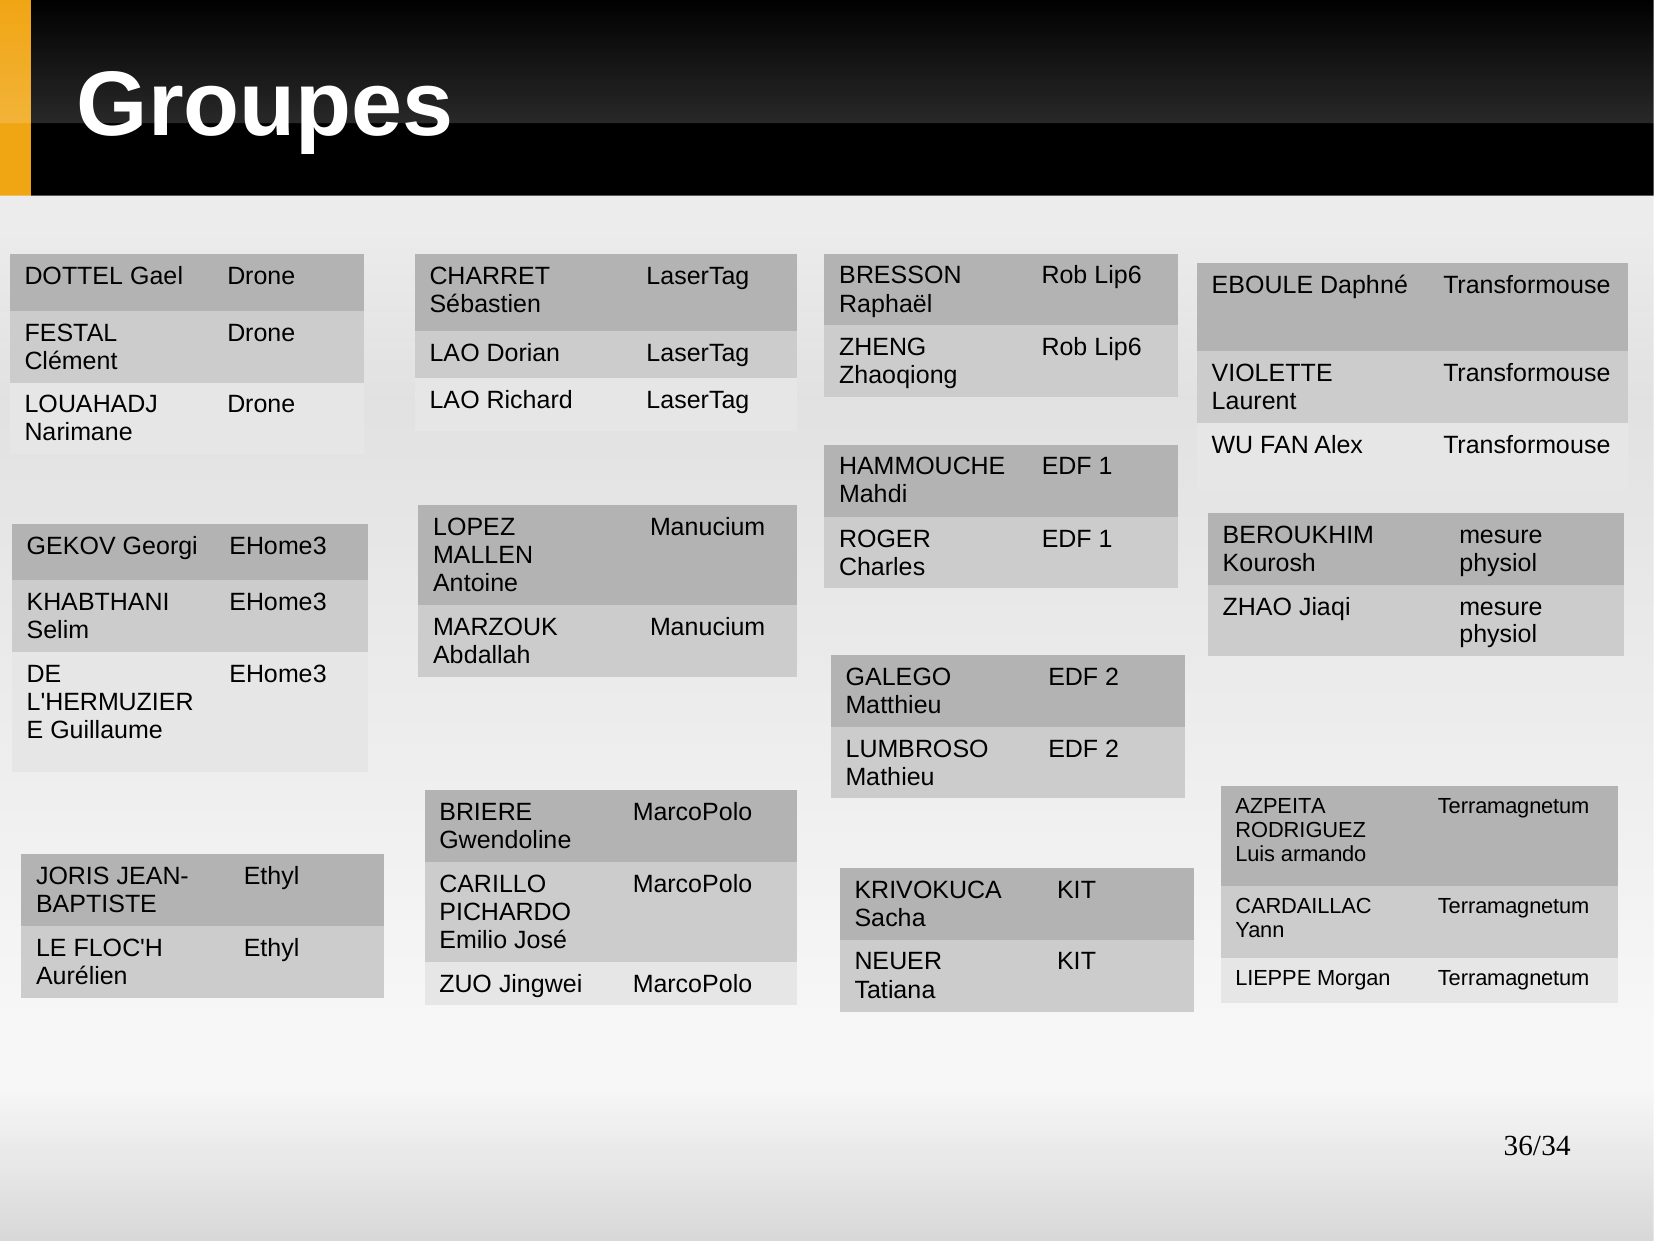

# Groupes
| BRESSON Raphaël | Rob Lip6 |
| --- | --- |
| ZHENG Zhaoqiong | Rob Lip6 |
| CHARRET Sébastien | LaserTag |
| --- | --- |
| LAO Dorian | LaserTag |
| LAO Richard | LaserTag |
| DOTTEL Gael | Drone |
| --- | --- |
| FESTAL Clément | Drone |
| LOUAHADJ Narimane | Drone |
| EBOULE Daphné | Transformouse |
| --- | --- |
| VIOLETTE Laurent | Transformouse |
| WU FAN Alex | Transformouse |
| HAMMOUCHE Mahdi | EDF 1 |
| --- | --- |
| ROGER Charles | EDF 1 |
| LOPEZ MALLEN Antoine | Manucium |
| --- | --- |
| MARZOUK Abdallah | Manucium |
| BEROUKHIM Kourosh | mesure physiol |
| --- | --- |
| ZHAO Jiaqi | mesure physiol |
| GEKOV Georgi | EHome3 |
| --- | --- |
| KHABTHANI Selim | EHome3 |
| DE L'HERMUZIERE Guillaume | EHome3 |
| GALEGO Matthieu | EDF 2 |
| --- | --- |
| LUMBROSO Mathieu | EDF 2 |
| AZPEITA RODRIGUEZ Luis armando | Terramagnetum |
| --- | --- |
| CARDAILLAC Yann | Terramagnetum |
| LIEPPE Morgan | Terramagnetum |
| BRIERE Gwendoline | MarcoPolo |
| --- | --- |
| CARILLO PICHARDO Emilio José | MarcoPolo |
| ZUO Jingwei | MarcoPolo |
| JORIS JEAN-BAPTISTE | Ethyl |
| --- | --- |
| LE FLOC'H Aurélien | Ethyl |
| KRIVOKUCA Sacha | KIT |
| --- | --- |
| NEUER Tatiana | KIT |
36